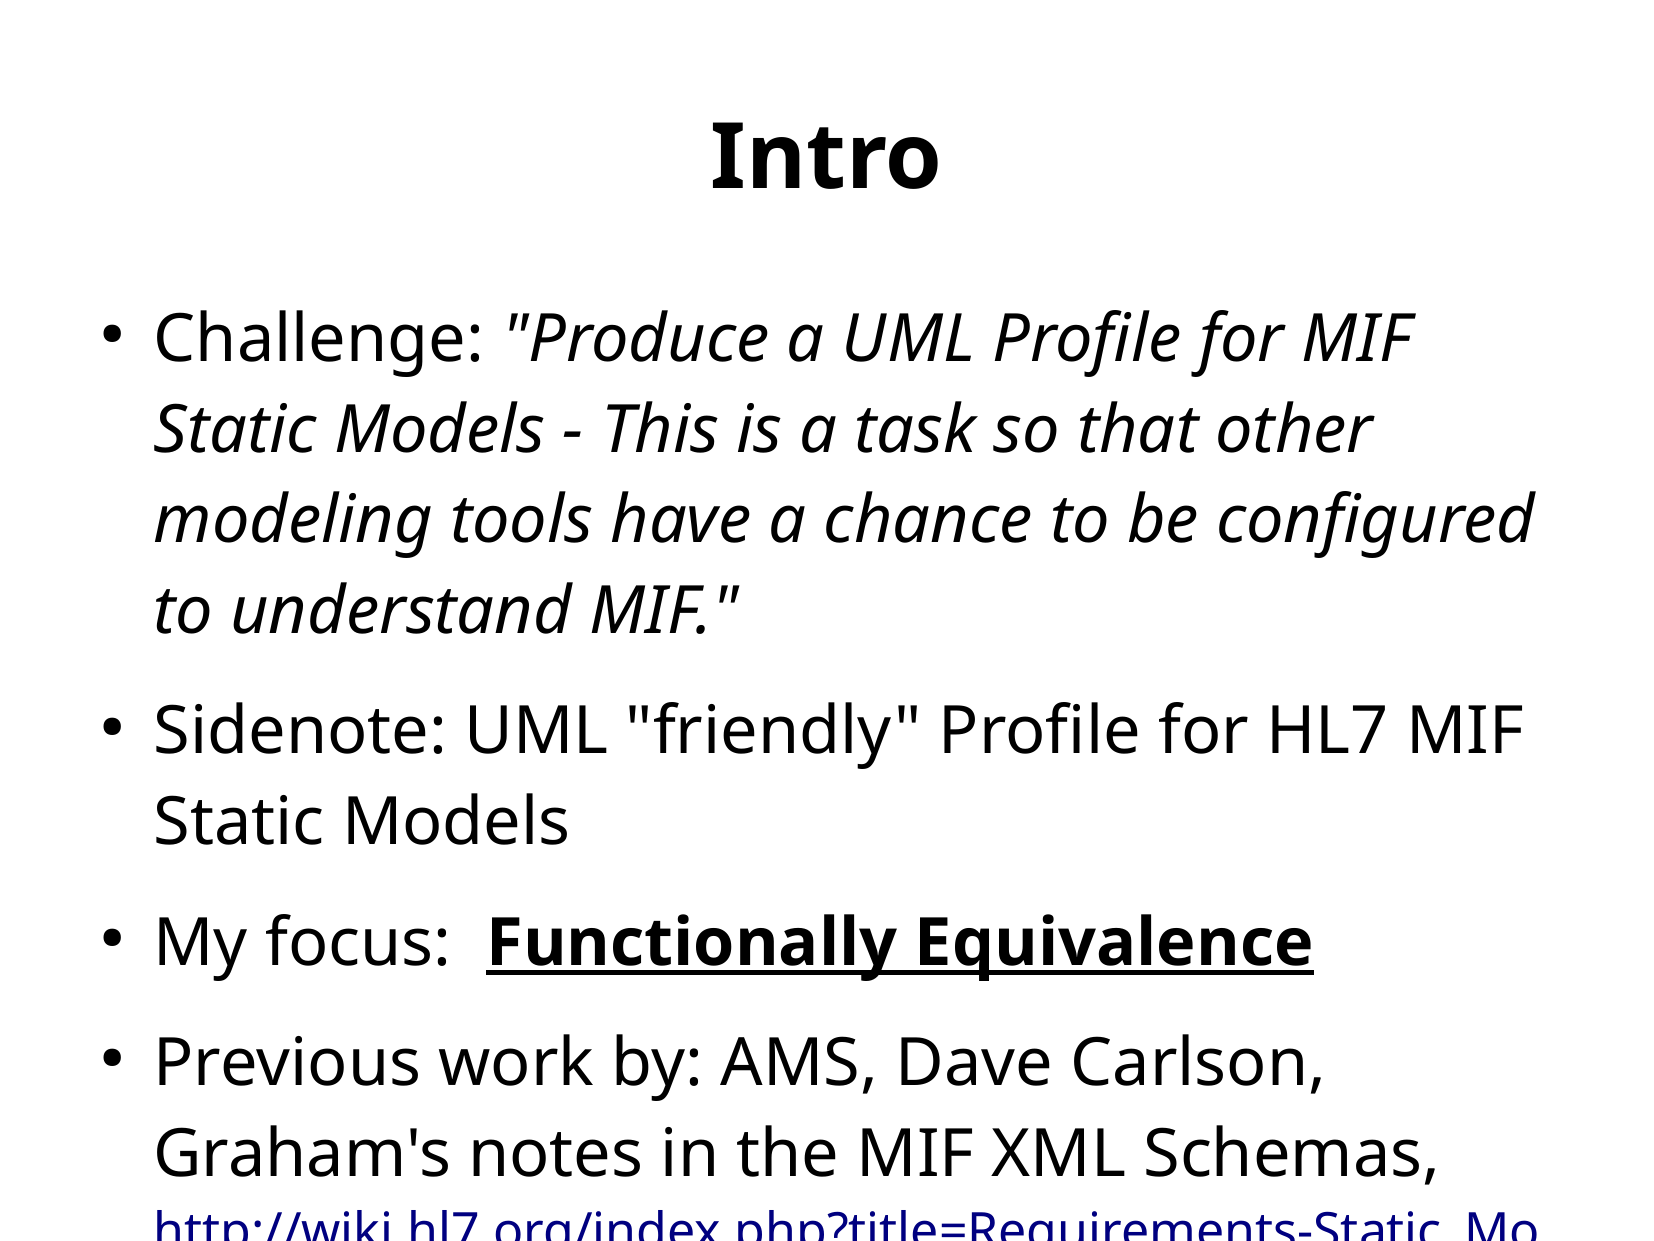

# Intro
Challenge: "Produce a UML Profile for MIF Static Models - This is a task so that other modeling tools have a chance to be configured to understand MIF."
Sidenote: UML "friendly" Profile for HL7 MIF Static Models
My focus: Functionally Equivalence
Previous work by: AMS, Dave Carlson, Graham's notes in the MIF XML Schemas, http://wiki.hl7.org/index.php?title=Requirements-Static_Model
Keep in mind the ongoing OMG AML work